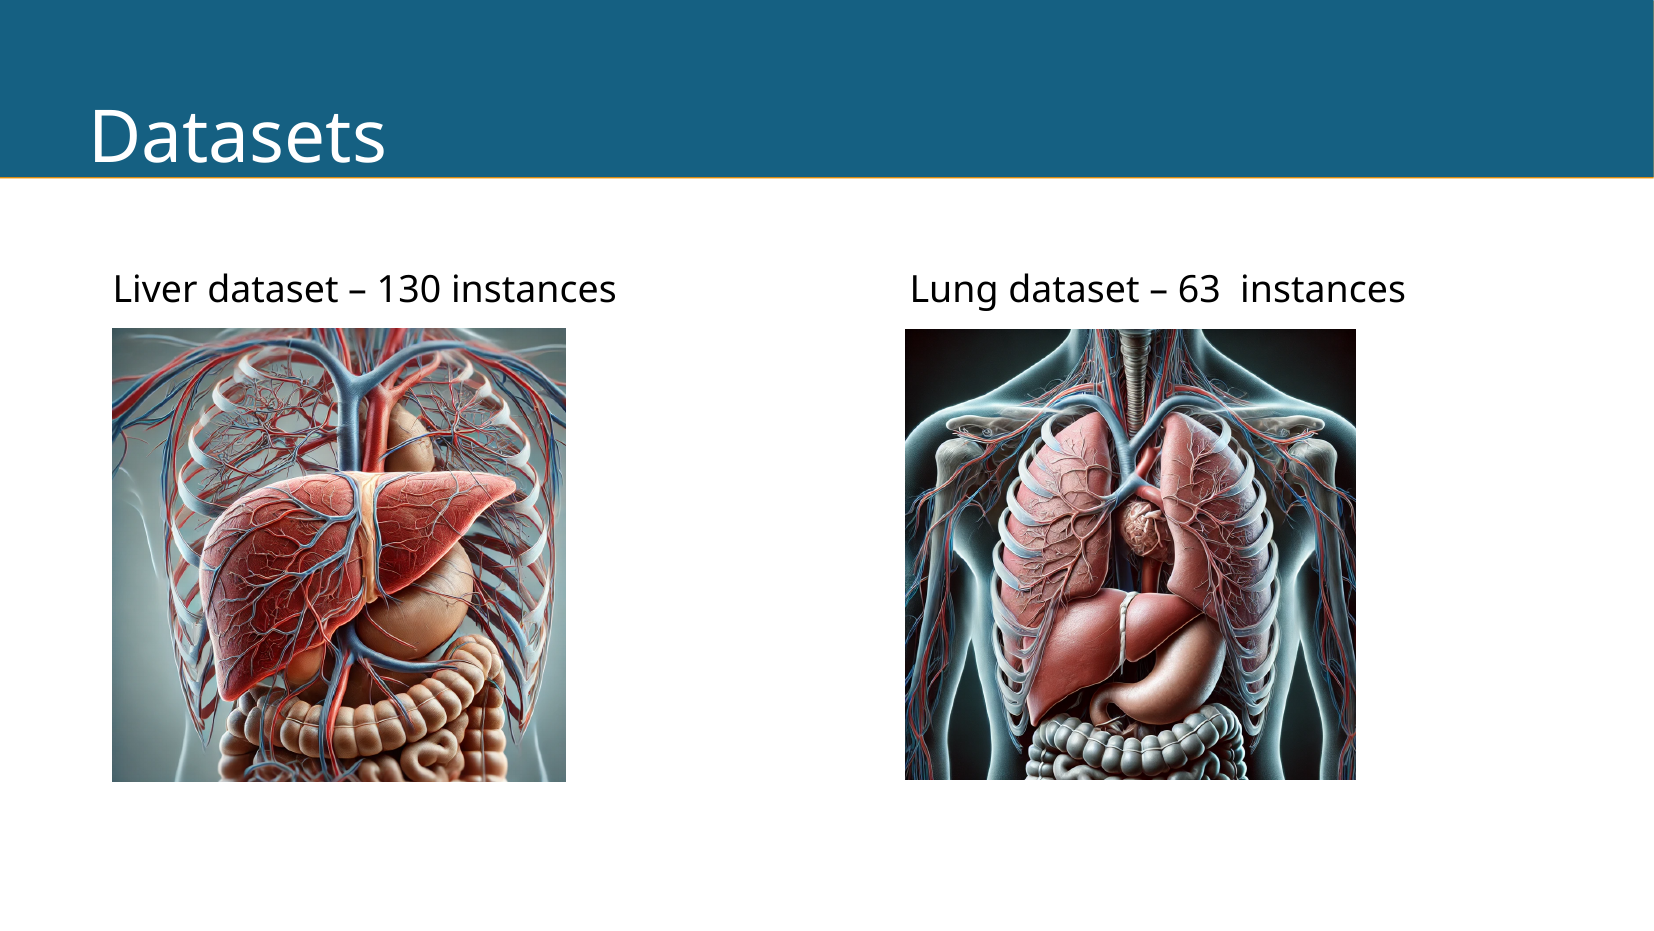

# Datasets
Liver dataset – 130 instances
Lung dataset – 63 instances